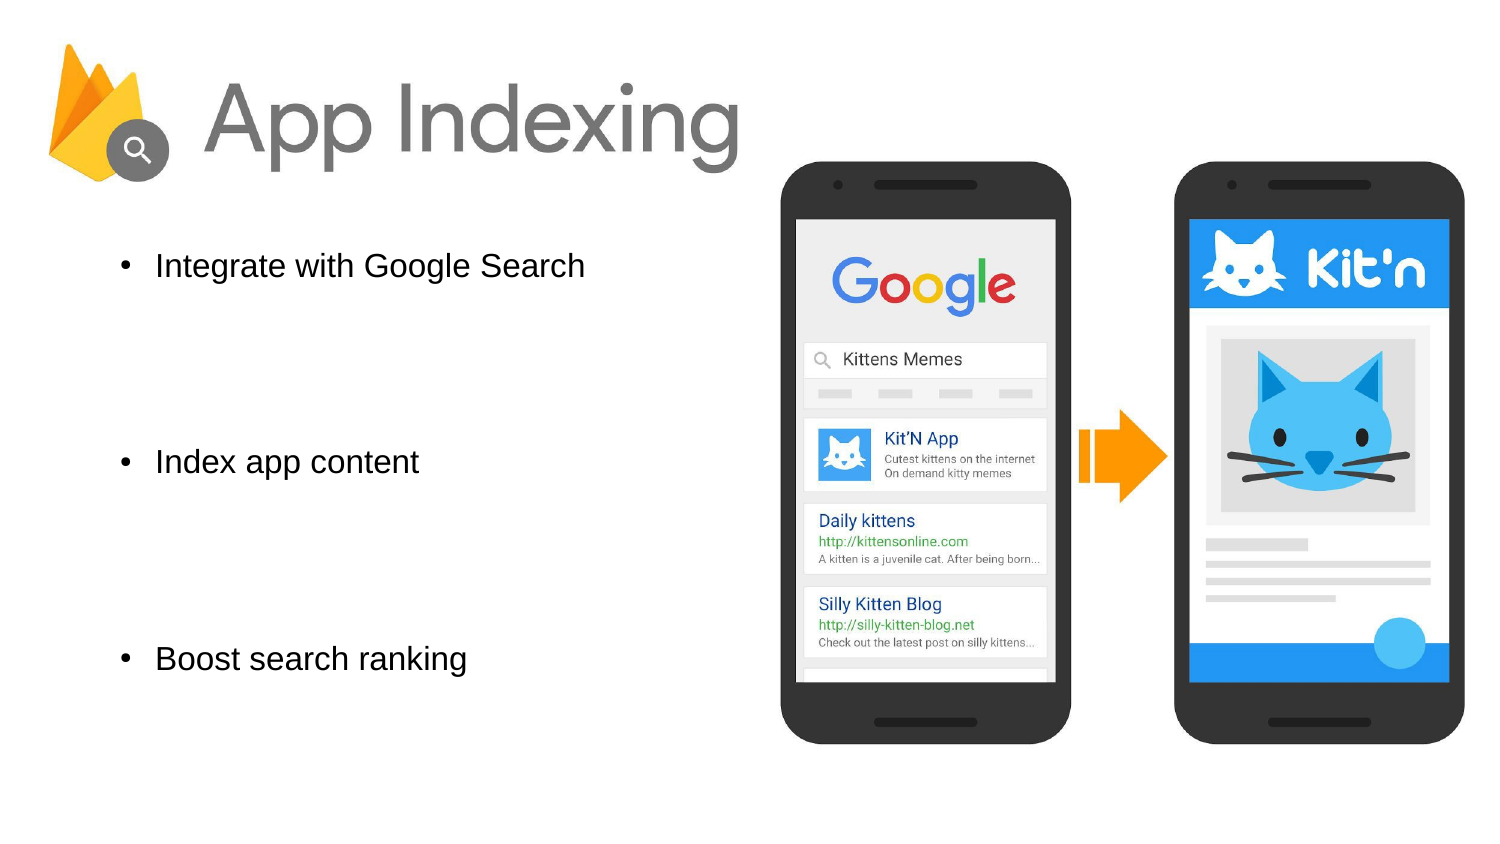

Integrate with Google Search
Index app content
Boost search ranking